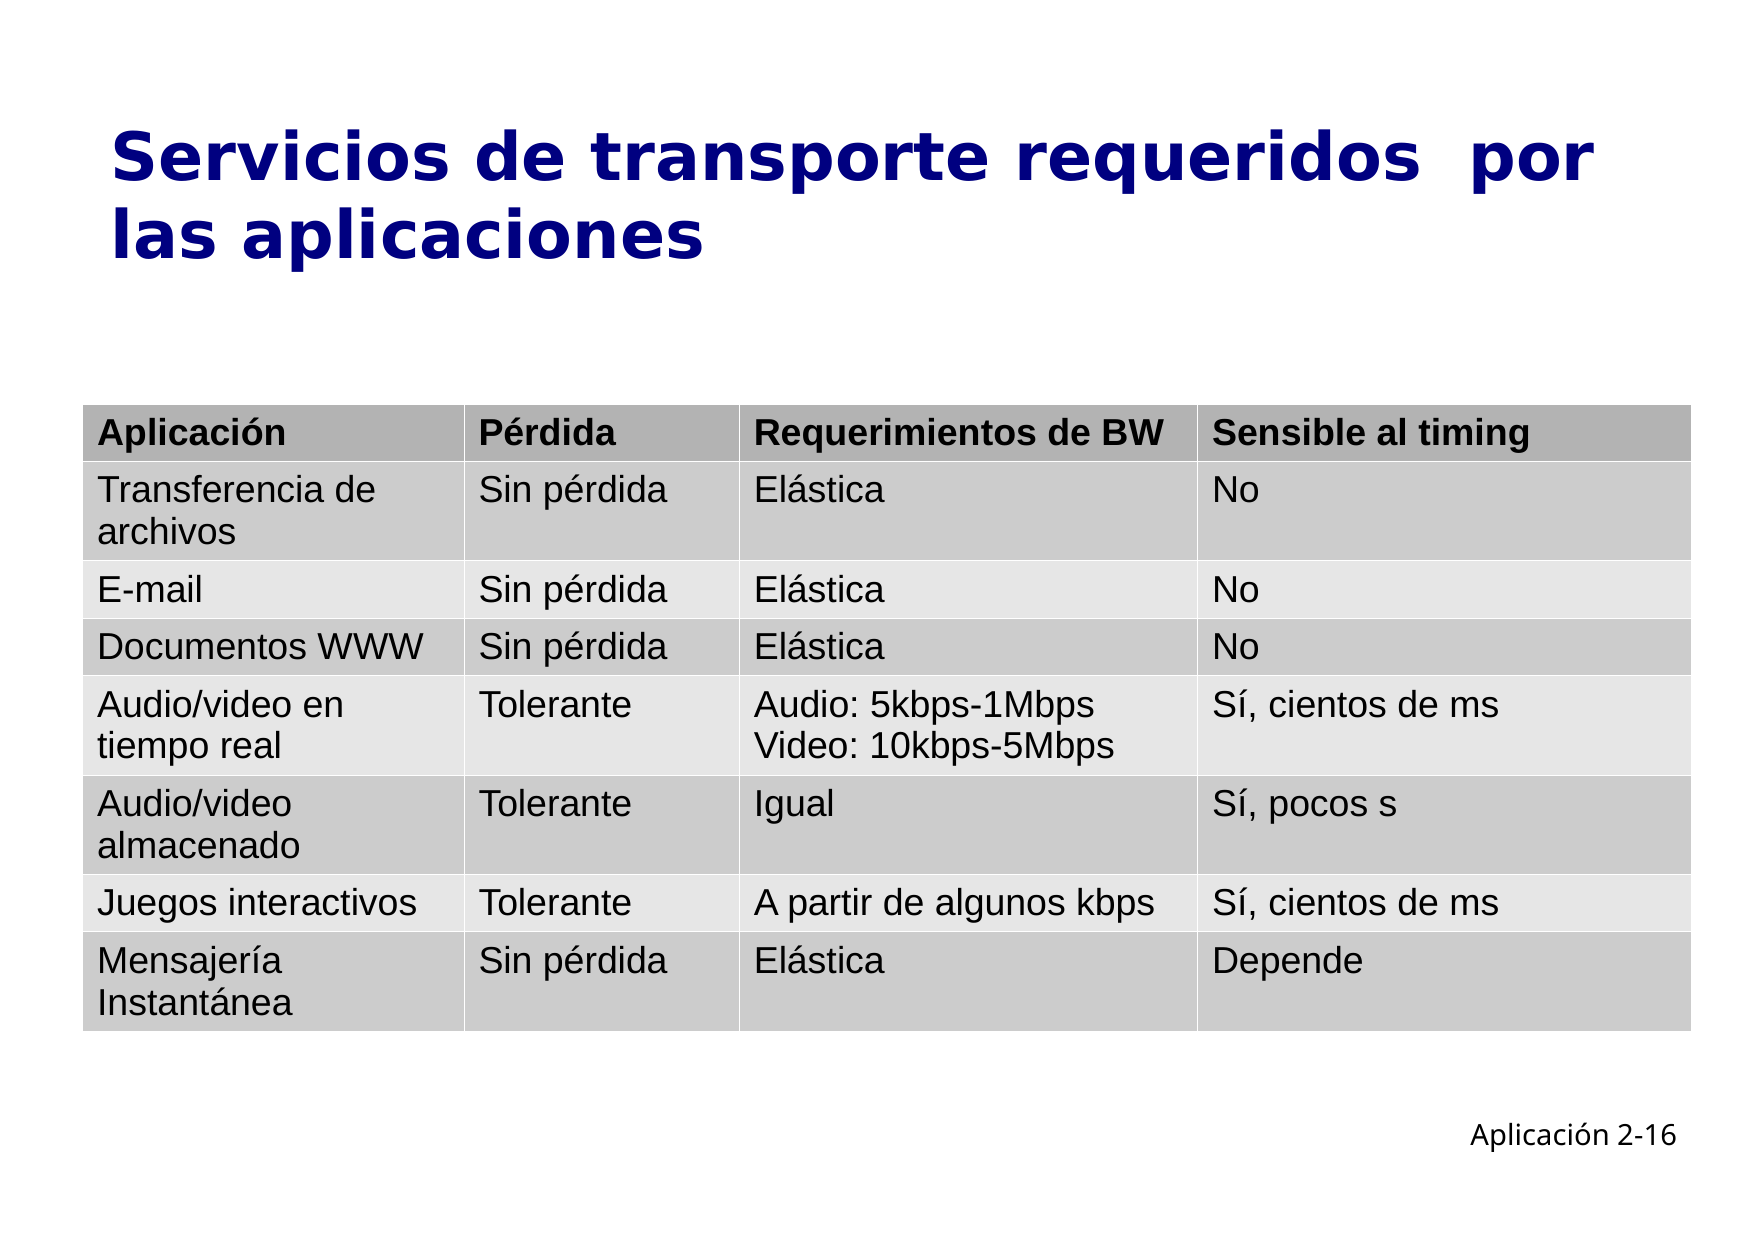

# Servicios de transporte requeridos por las aplicaciones
| Aplicación | Pérdida | Requerimientos de BW | Sensible al timing |
| --- | --- | --- | --- |
| Transferencia de archivos | Sin pérdida | Elástica | No |
| E-mail | Sin pérdida | Elástica | No |
| Documentos WWW | Sin pérdida | Elástica | No |
| Audio/video en tiempo real | Tolerante | Audio: 5kbps-1Mbps Video: 10kbps-5Mbps | Sí, cientos de ms |
| Audio/video almacenado | Tolerante | Igual | Sí, pocos s |
| Juegos interactivos | Tolerante | A partir de algunos kbps | Sí, cientos de ms |
| Mensajería Instantánea | Sin pérdida | Elástica | Depende |